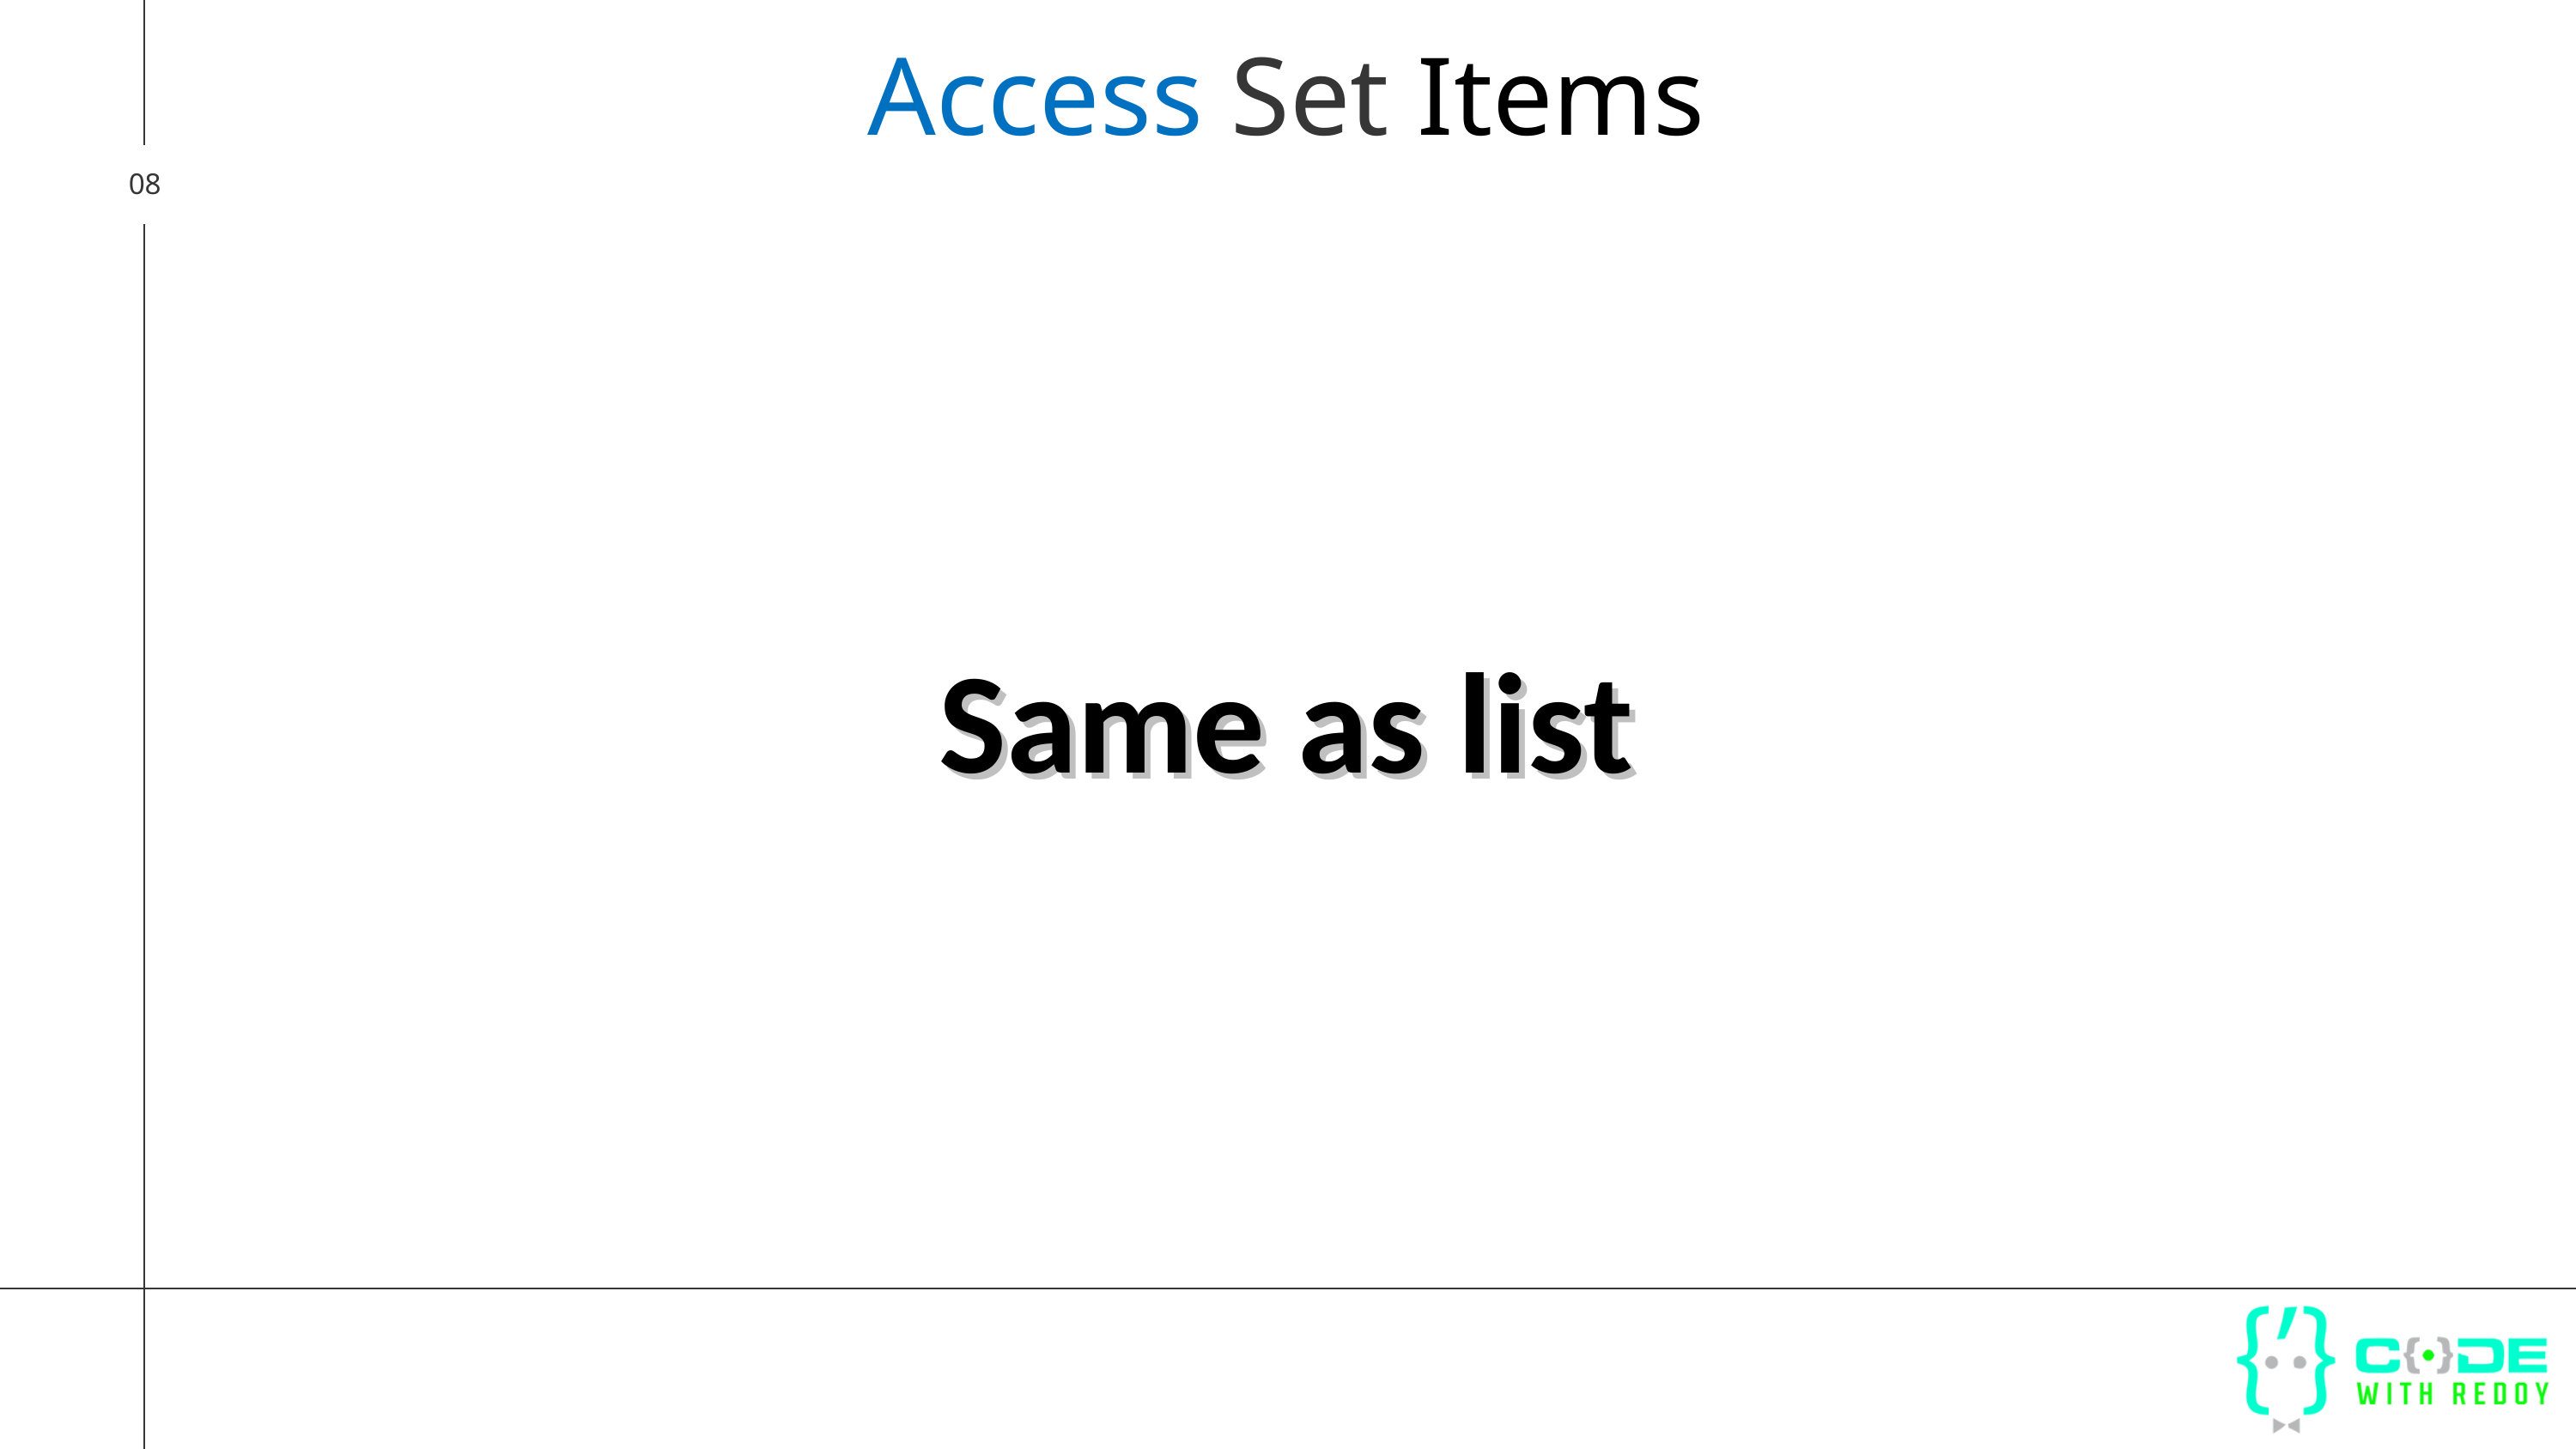

Access Set Items
08
Same as list